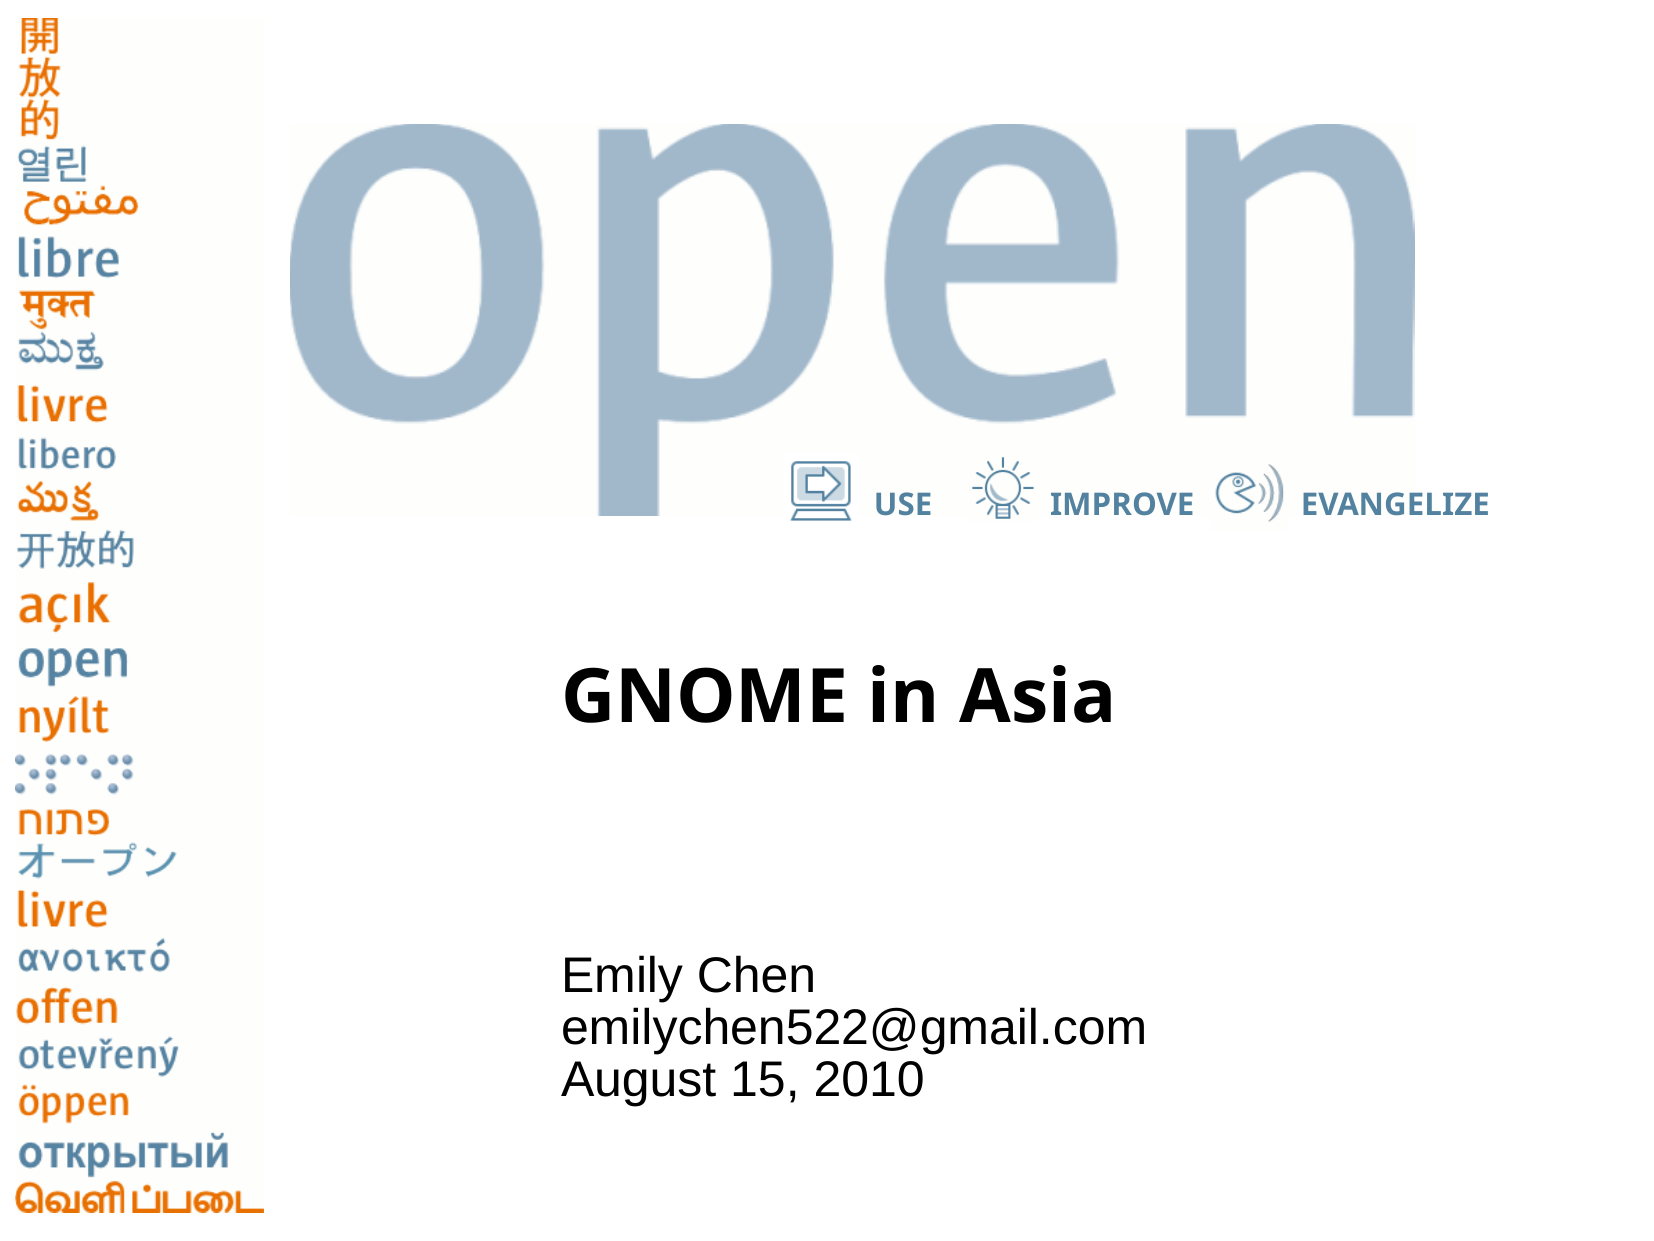

# GNOME in Asia
Emily Chen
emilychen522@gmail.com
August 15, 2010